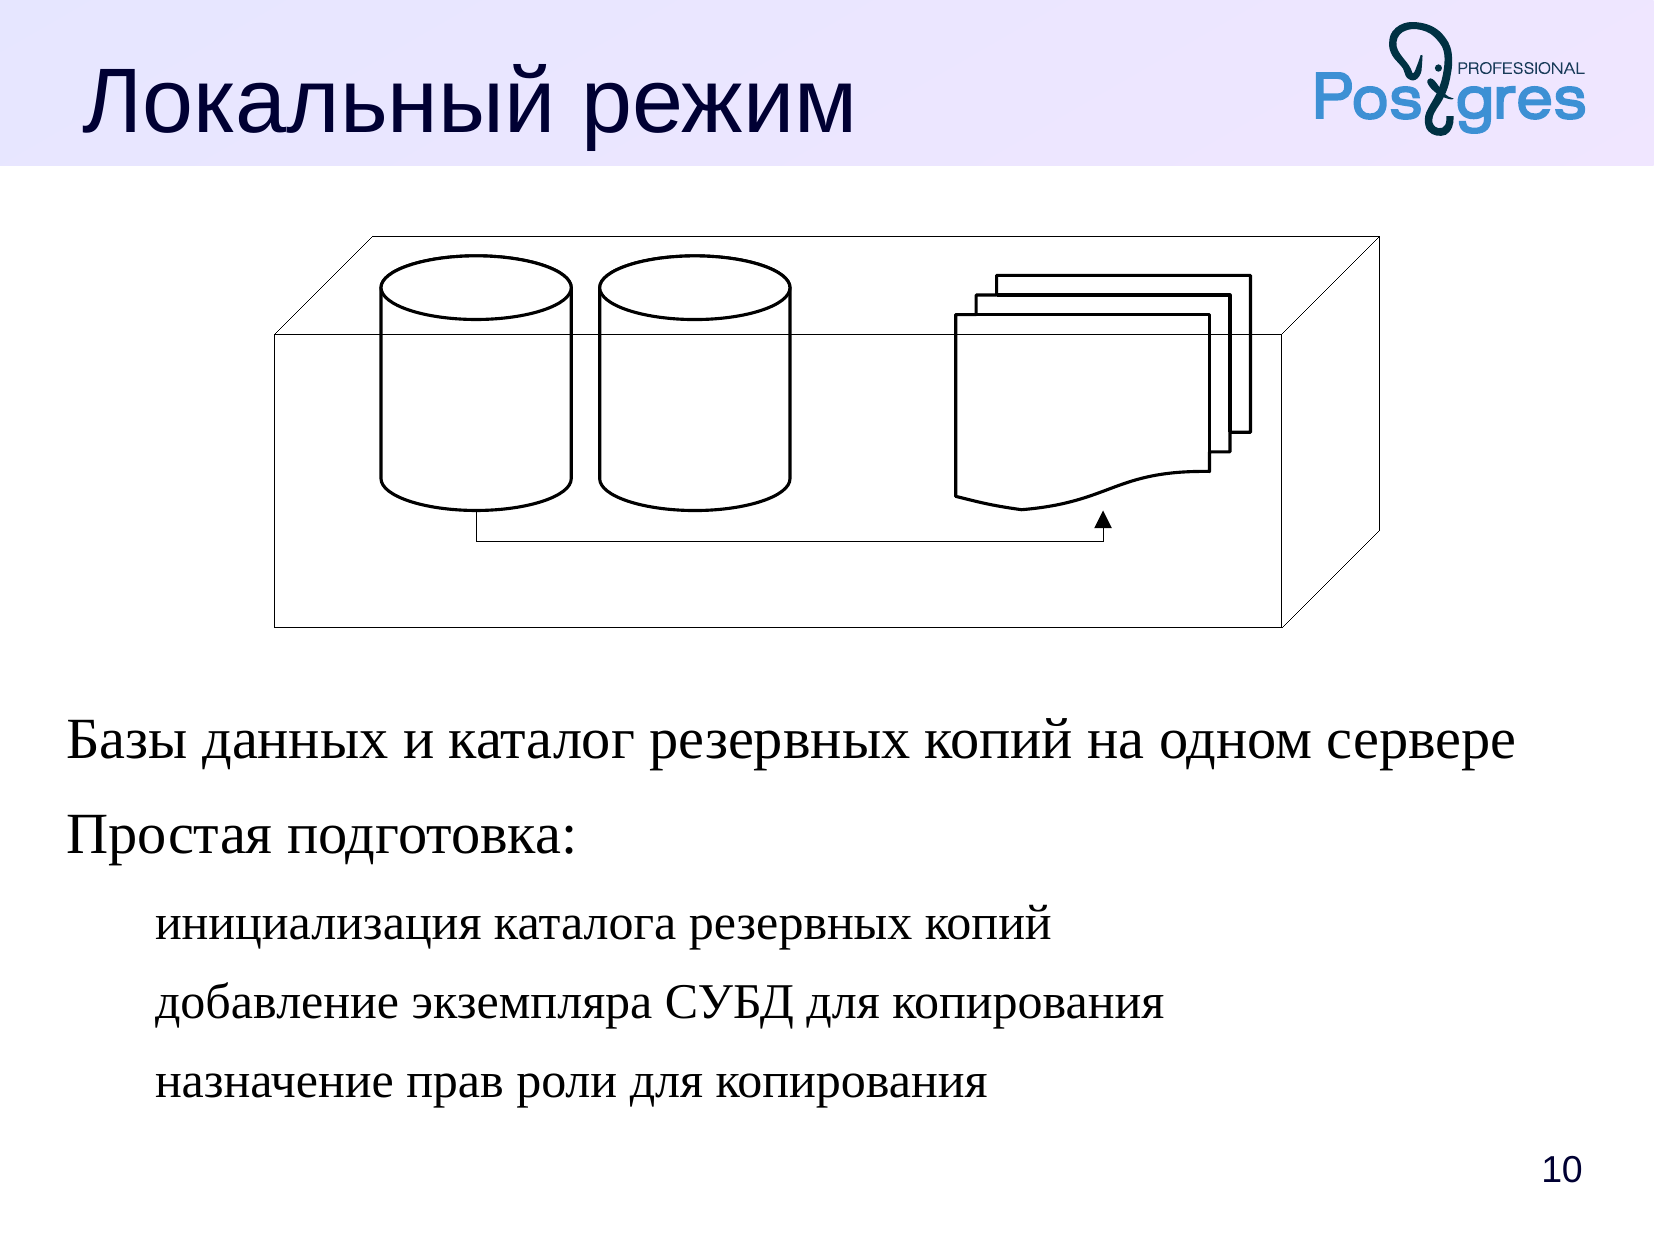

# Локальный режим
Базы данных и каталог резервных копий на одном сервере
Простая подготовка:
инициализация каталога резервных копий
добавление экземпляра СУБД для копирования
назначение прав роли для копирования